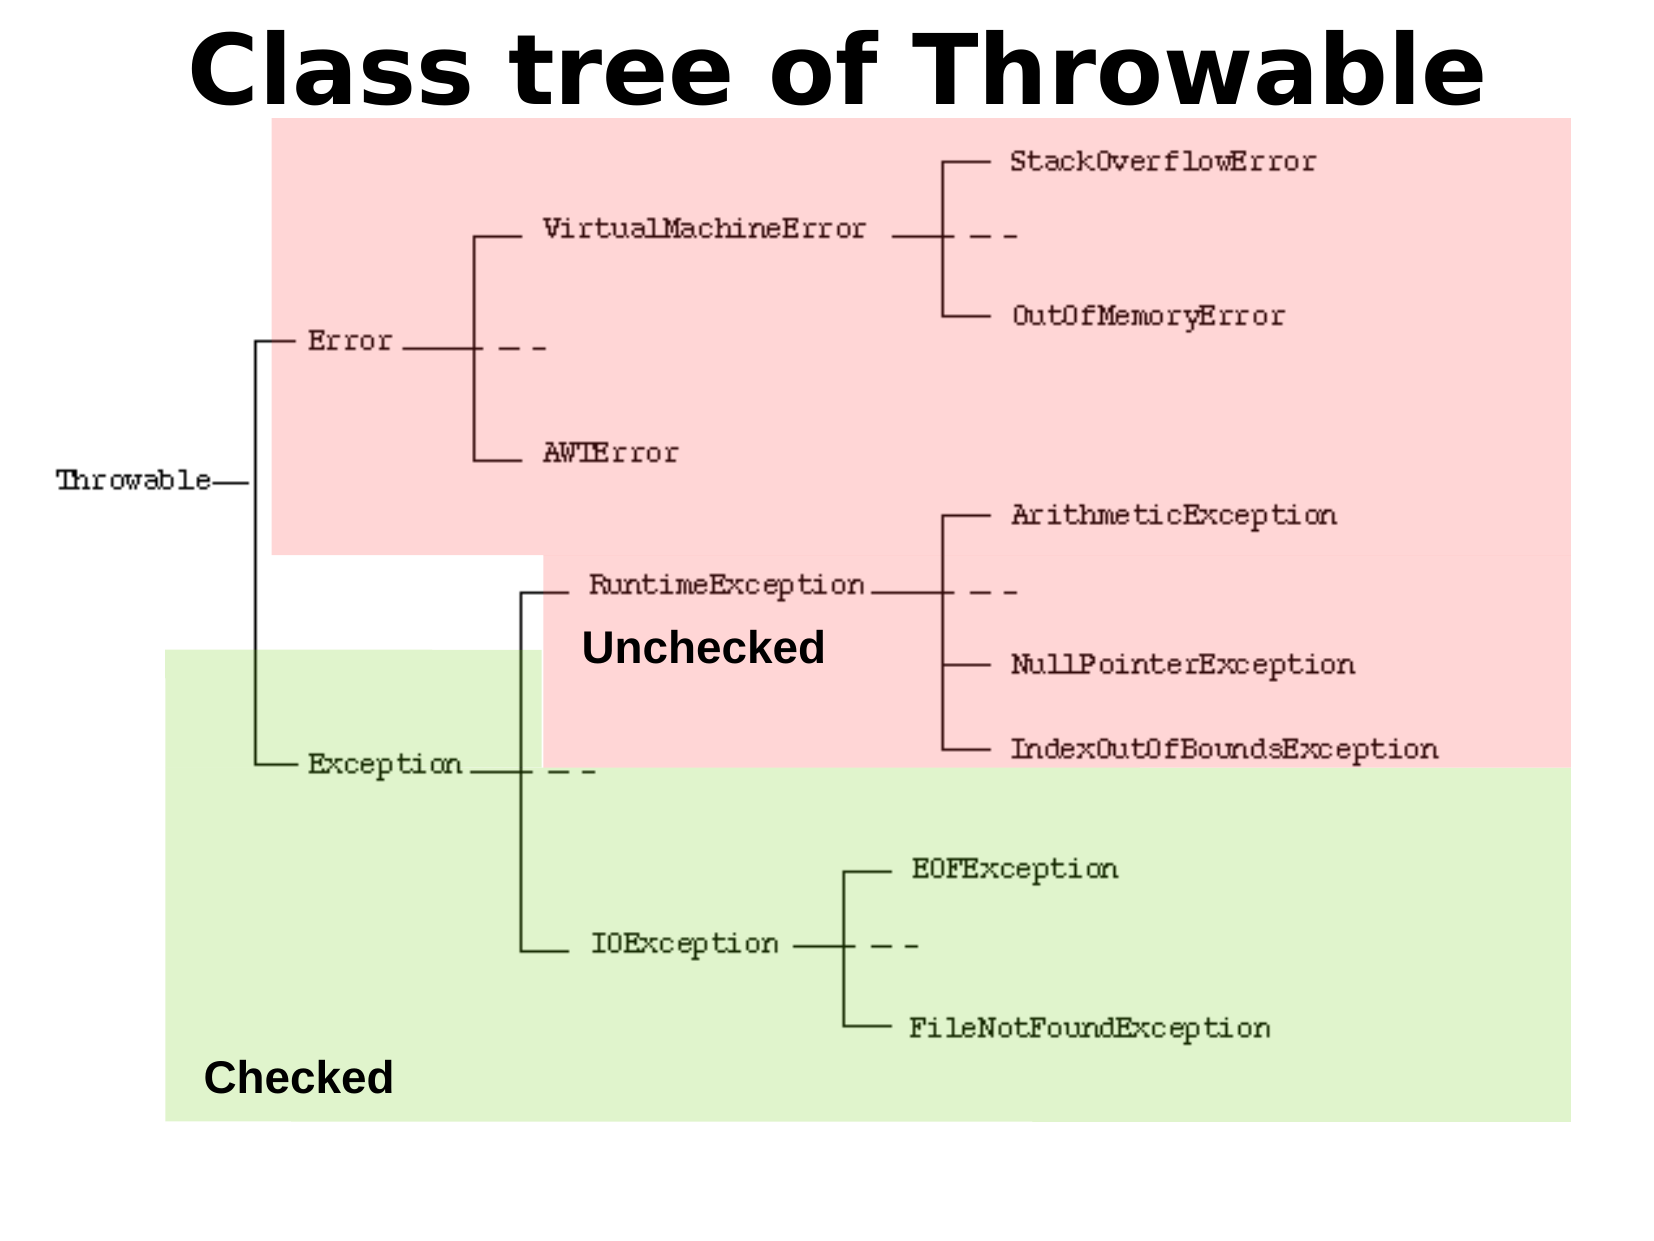

# Class tree of Throwable
Unchecked
Checked